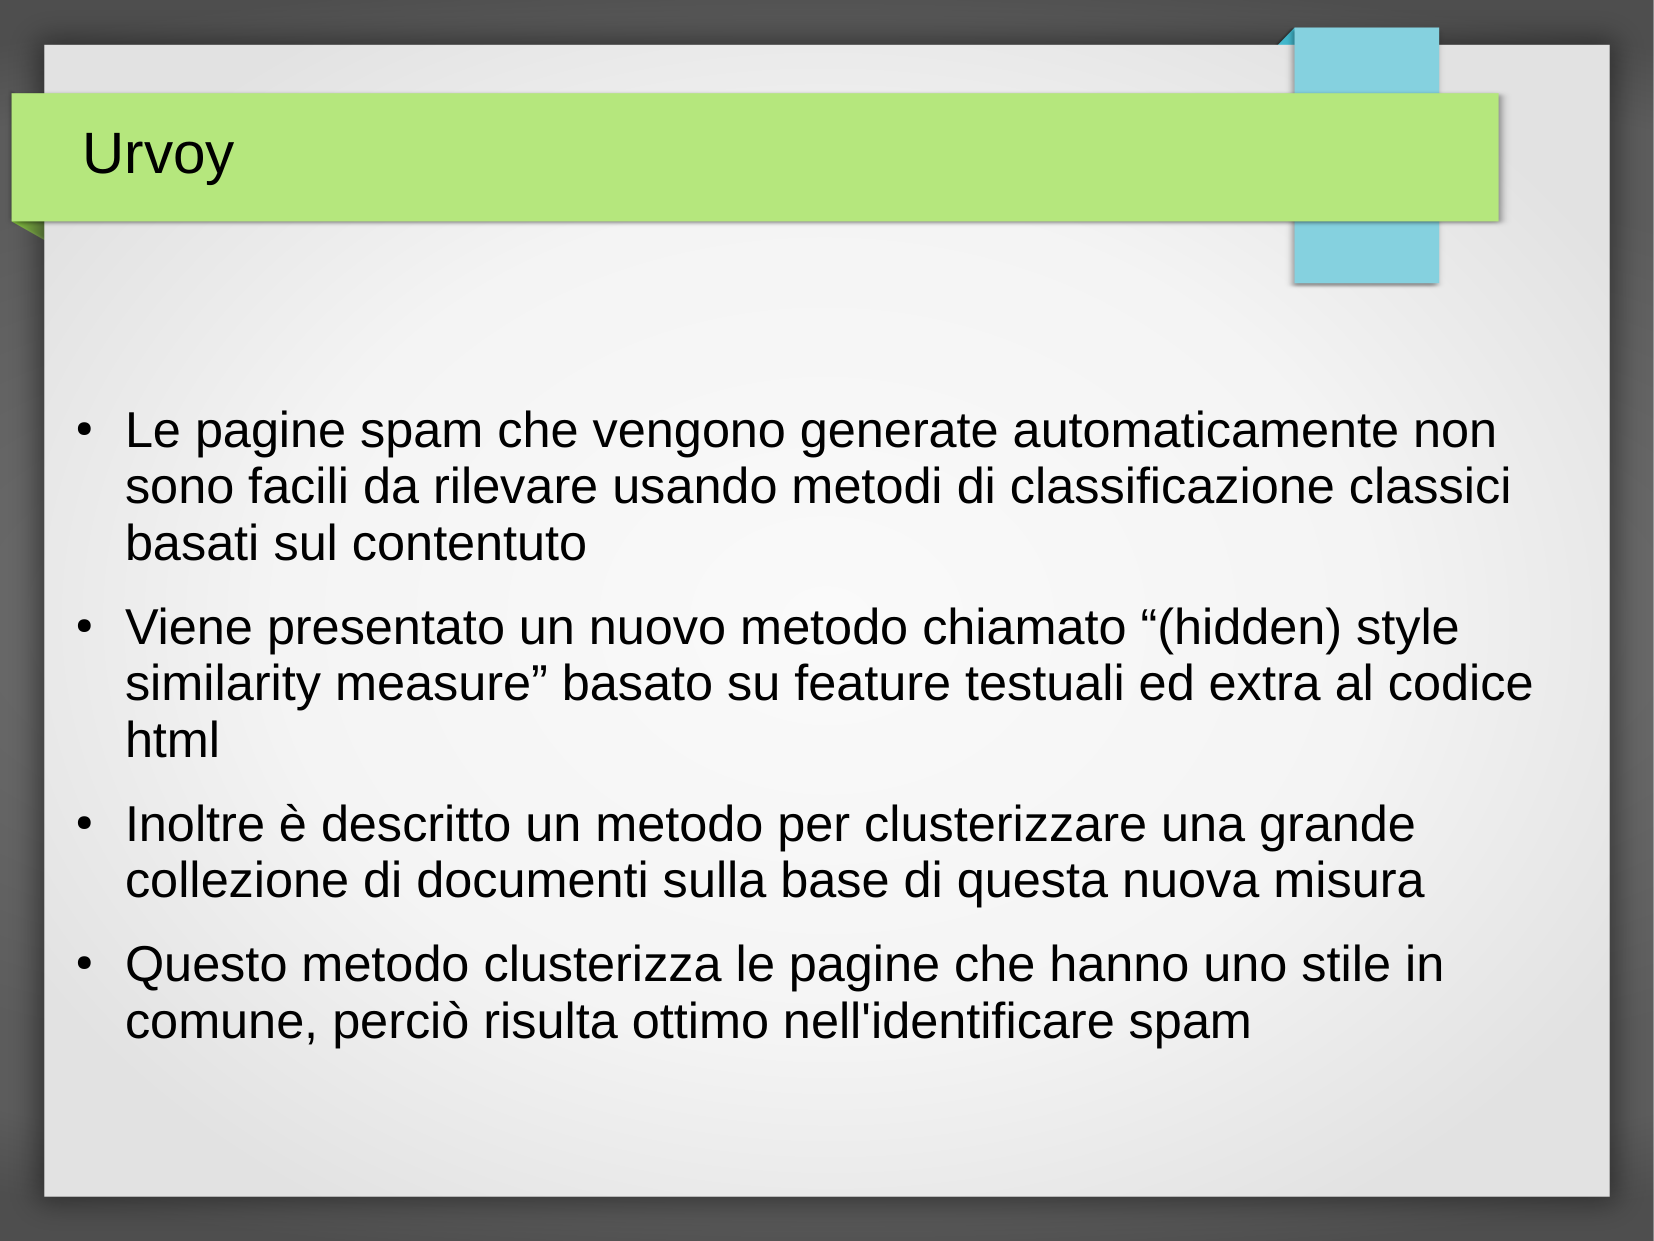

# Urvoy
Le pagine spam che vengono generate automaticamente non sono facili da rilevare usando metodi di classificazione classici basati sul contentuto
Viene presentato un nuovo metodo chiamato “(hidden) style similarity measure” basato su feature testuali ed extra al codice html
Inoltre è descritto un metodo per clusterizzare una grande collezione di documenti sulla base di questa nuova misura
Questo metodo clusterizza le pagine che hanno uno stile in comune, perciò risulta ottimo nell'identificare spam